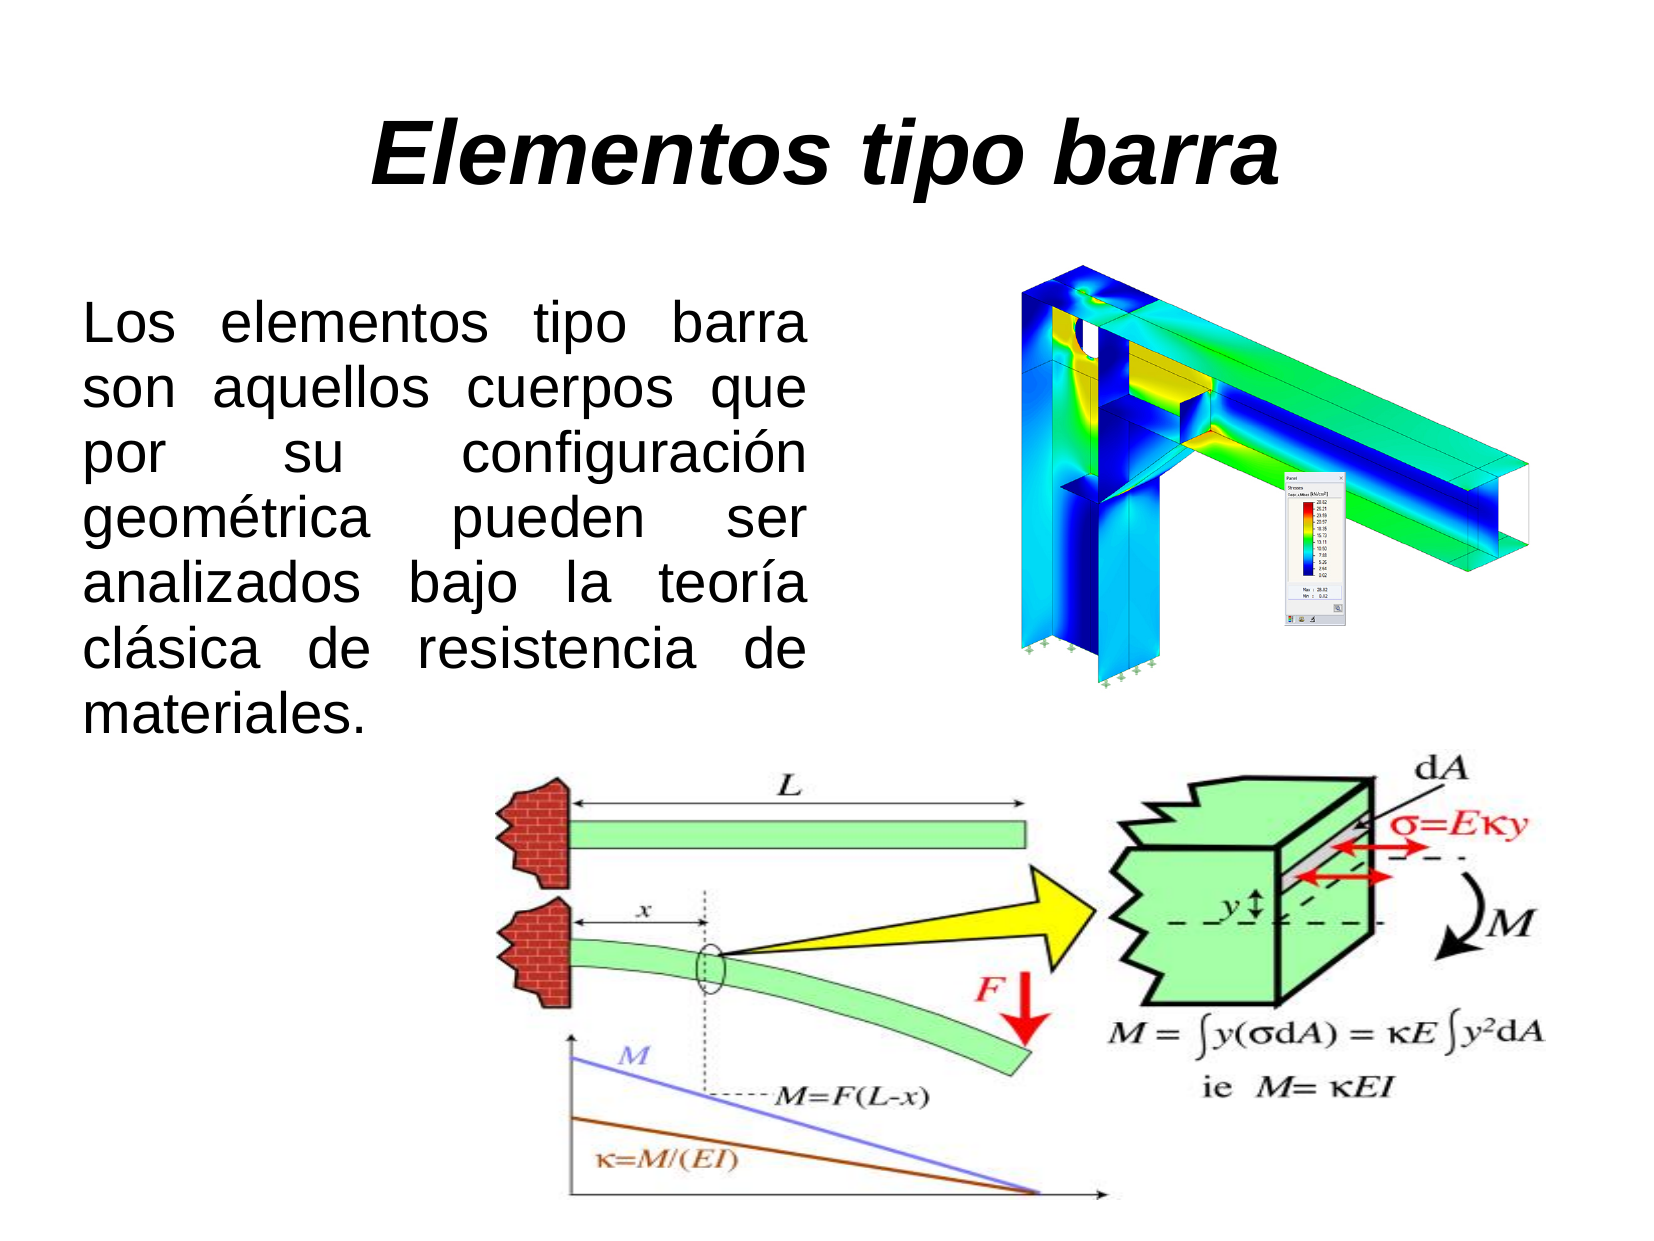

# Elementos tipo barra
Los elementos tipo barra son aquellos cuerpos que por su configuración geométrica pueden ser analizados bajo la teoría clásica de resistencia de materiales.